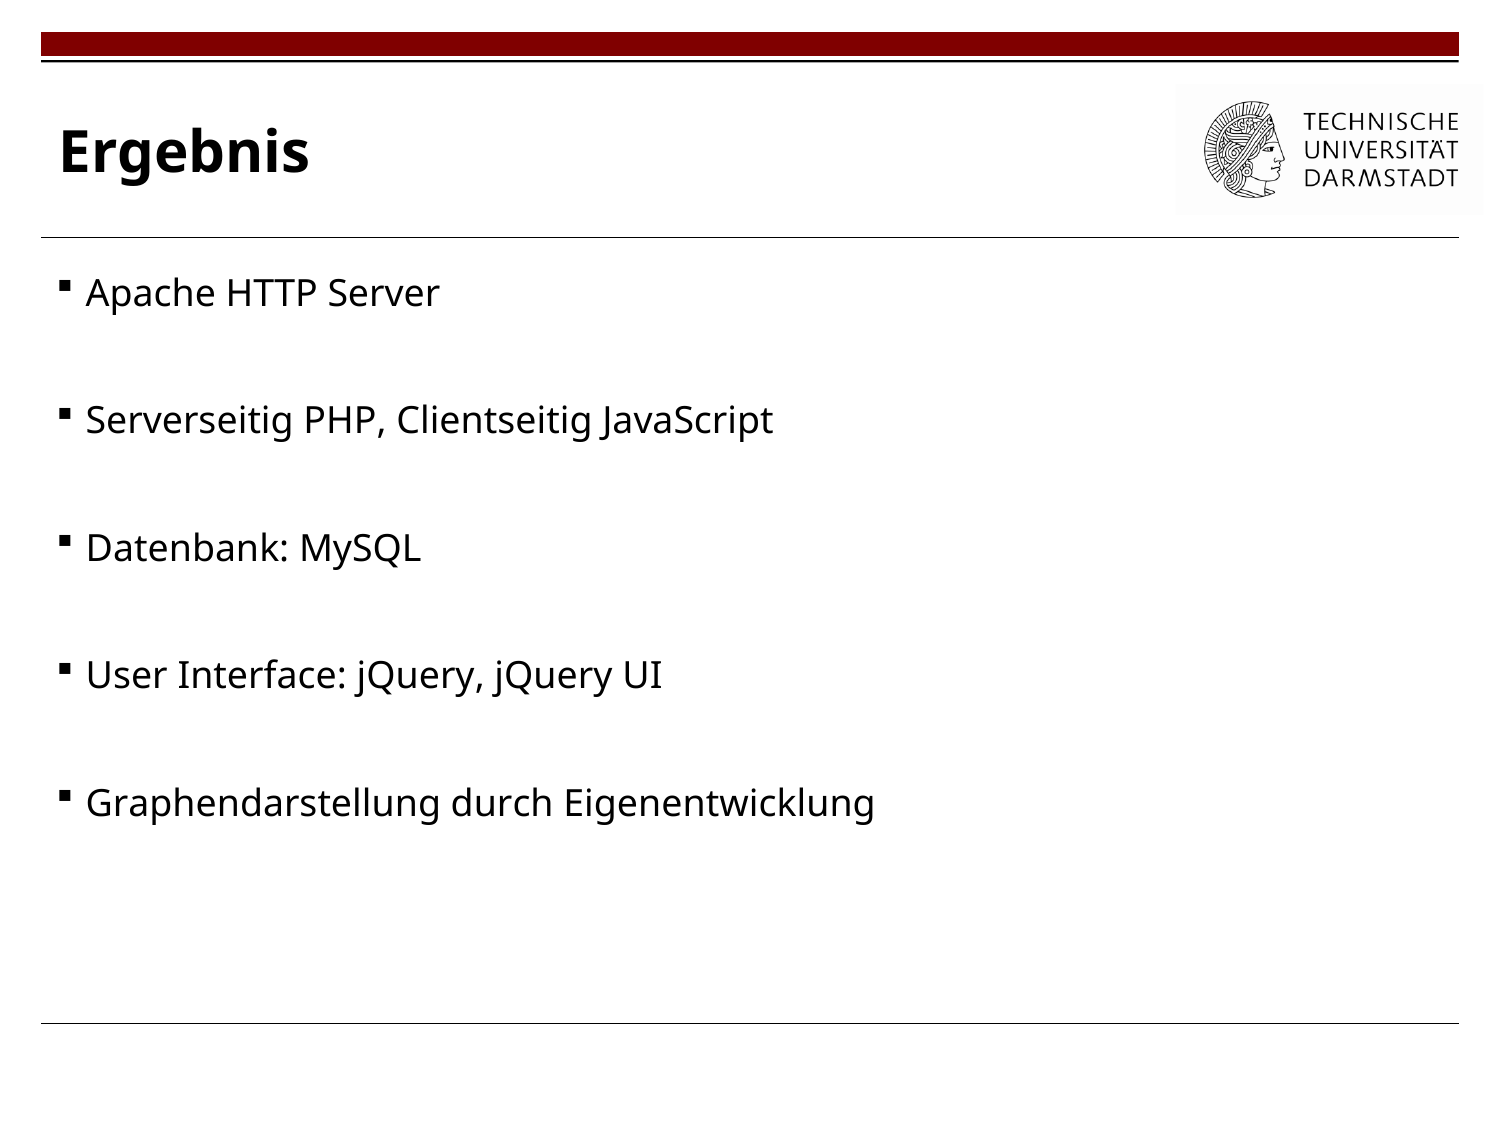

# Ergebnis
Apache HTTP Server
Serverseitig PHP, Clientseitig JavaScript
Datenbank: MySQL
User Interface: jQuery, jQuery UI
Graphendarstellung durch Eigenentwicklung